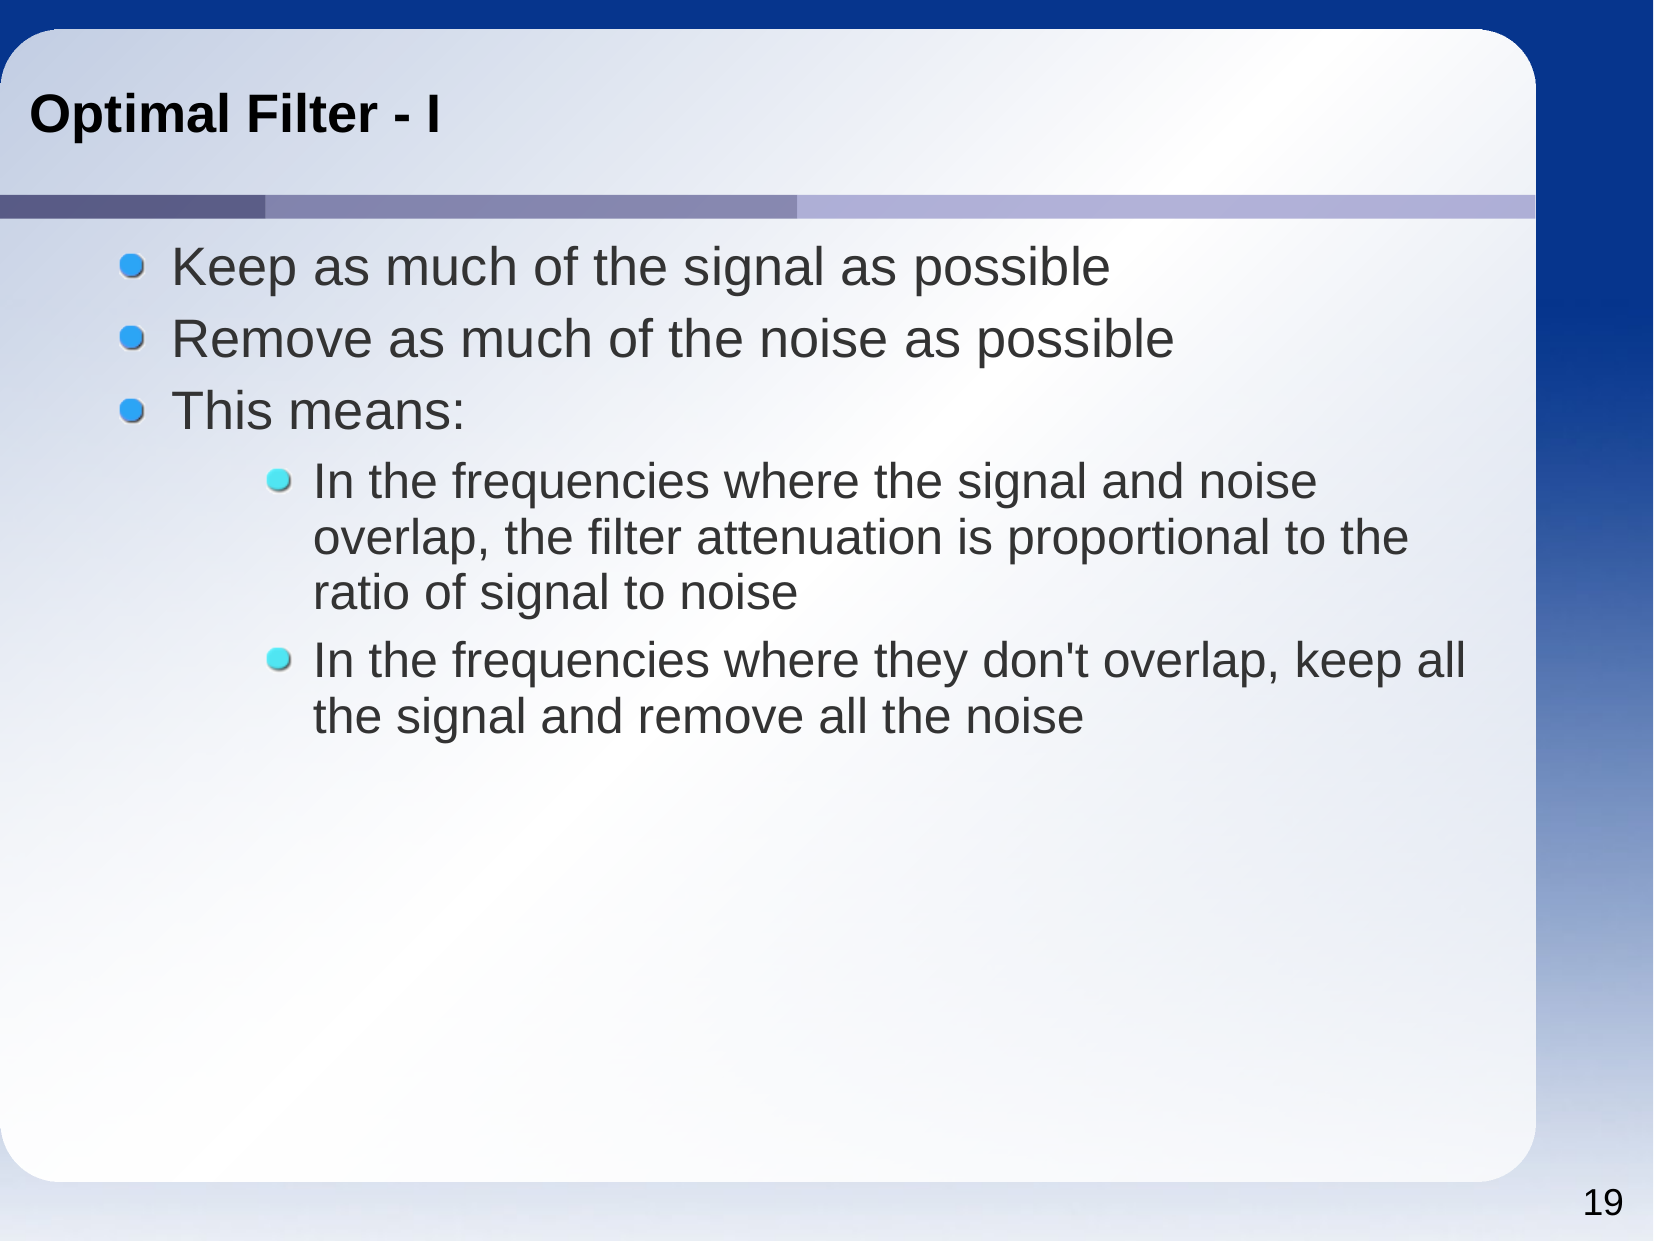

# Optimal Filter - I
Keep as much of the signal as possible
Remove as much of the noise as possible
This means:
In the frequencies where the signal and noise overlap, the filter attenuation is proportional to the ratio of signal to noise
In the frequencies where they don't overlap, keep all the signal and remove all the noise
19